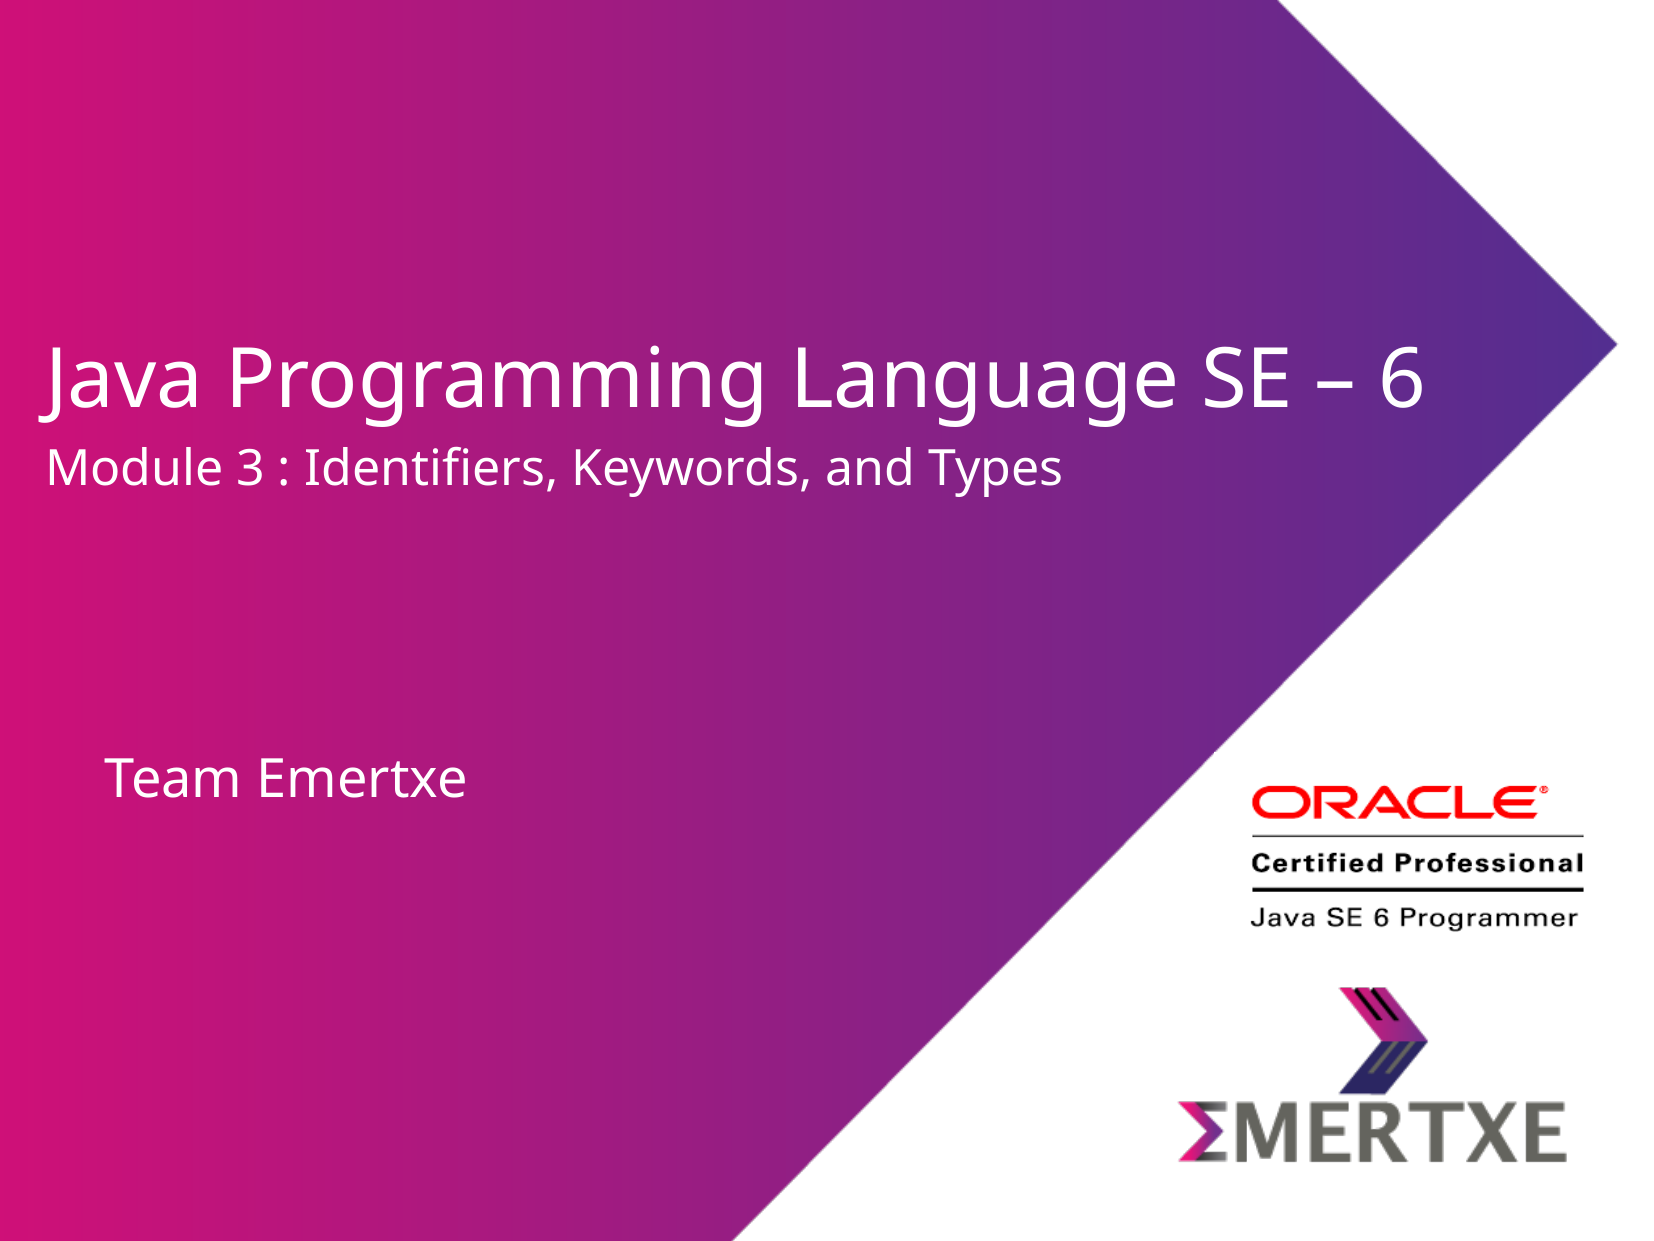

# Java Programming Language SE – 6 Module 3 : Identifiers, Keywords, and Types